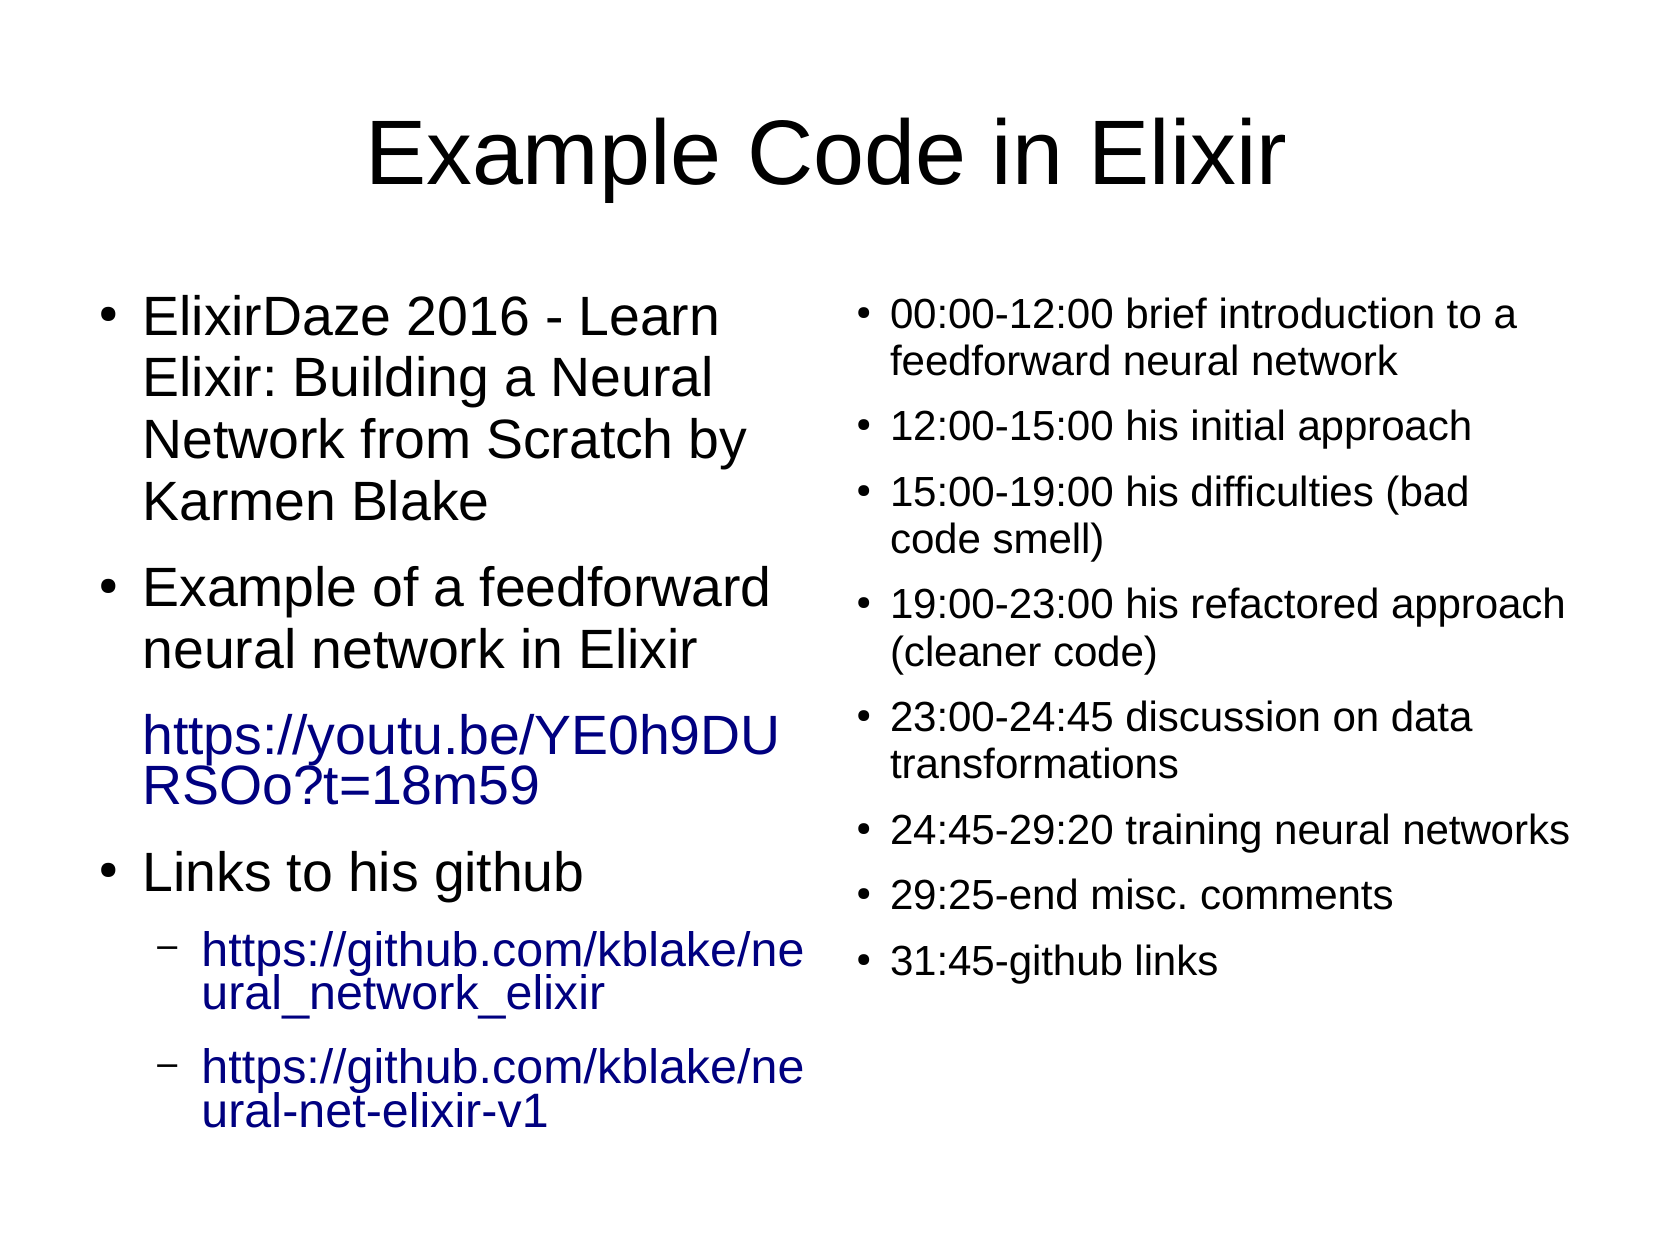

# Example Code in Elixir
ElixirDaze 2016 - Learn Elixir: Building a Neural Network from Scratch by Karmen Blake
Example of a feedforward neural network in Elixir
https://youtu.be/YE0h9DURSOo?t=18m59
Links to his github
https://github.com/kblake/neural_network_elixir
https://github.com/kblake/neural-net-elixir-v1
00:00-12:00 brief introduction to a feedforward neural network
12:00-15:00 his initial approach
15:00-19:00 his difficulties (bad code smell)
19:00-23:00 his refactored approach (cleaner code)
23:00-24:45 discussion on data transformations
24:45-29:20 training neural networks
29:25-end misc. comments
31:45-github links